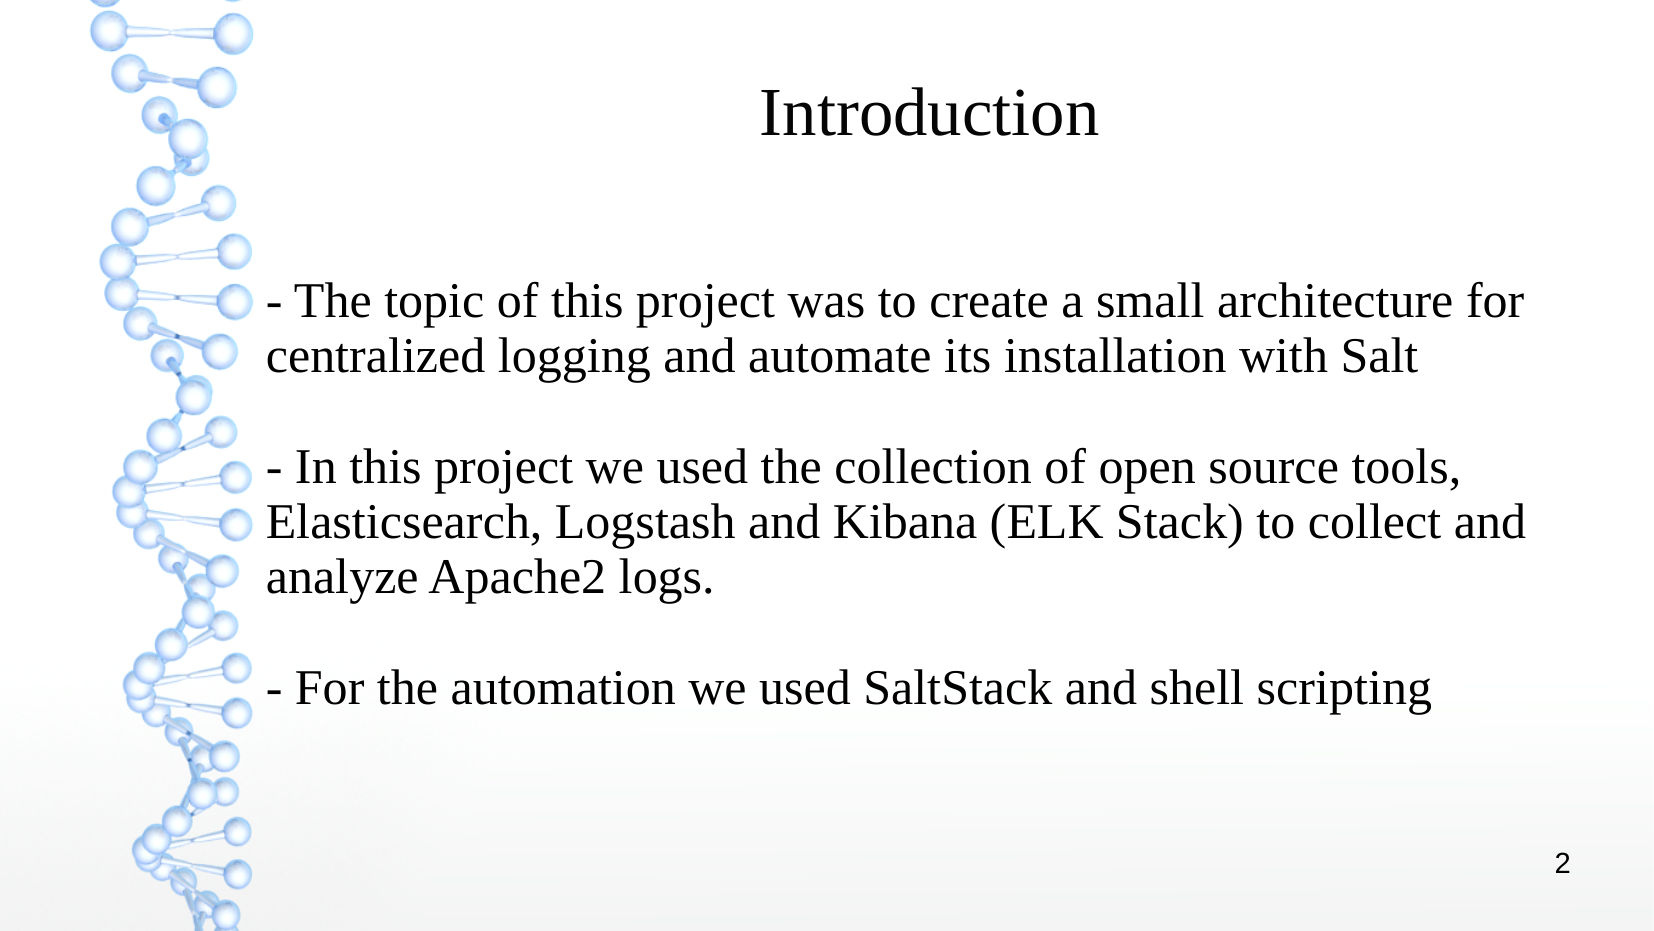

# Introduction
- The topic of this project was to create a small architecture for centralized logging and automate its installation with Salt
- In this project we used the collection of open source tools, Elasticsearch, Logstash and Kibana (ELK Stack) to collect and analyze Apache2 logs.
- For the automation we used SaltStack and shell scripting
2